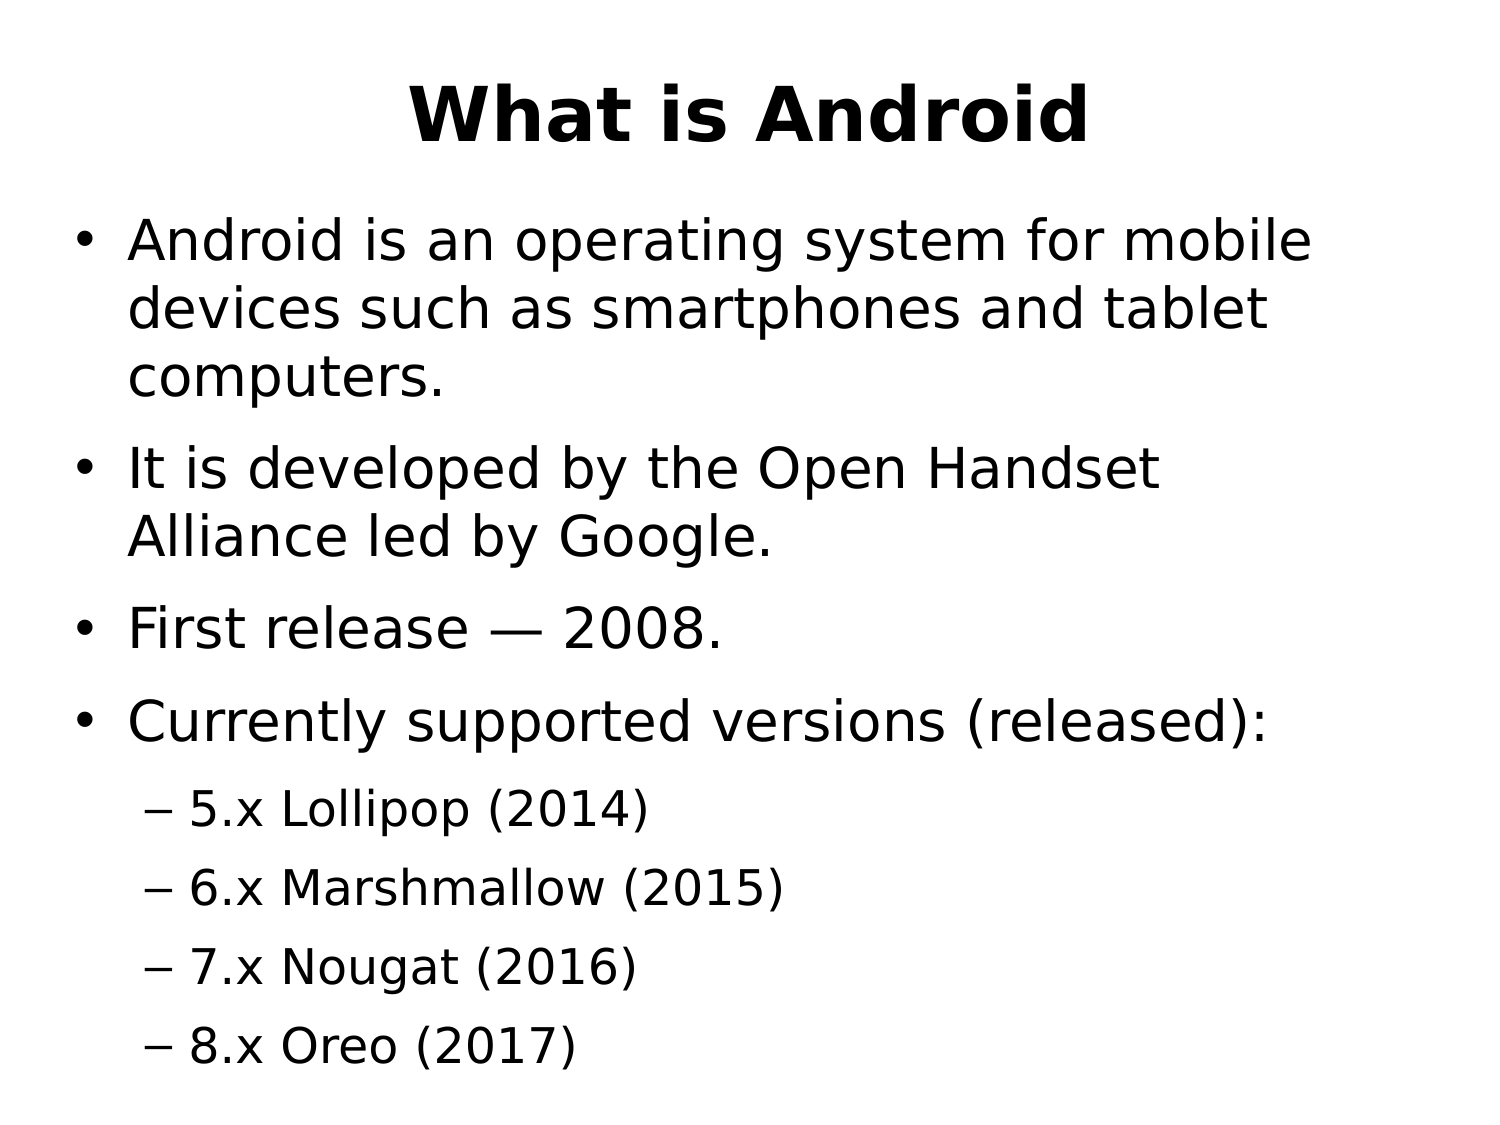

# What is Android
Android is an operating system for mobile devices such as smartphones and tablet computers.
It is developed by the Open Handset Alliance led by Google.
First release — 2008.
Currently supported versions (released):
5.x Lollipop (2014)
6.x Marshmallow (2015)
7.x Nougat (2016)
8.x Oreo (2017)